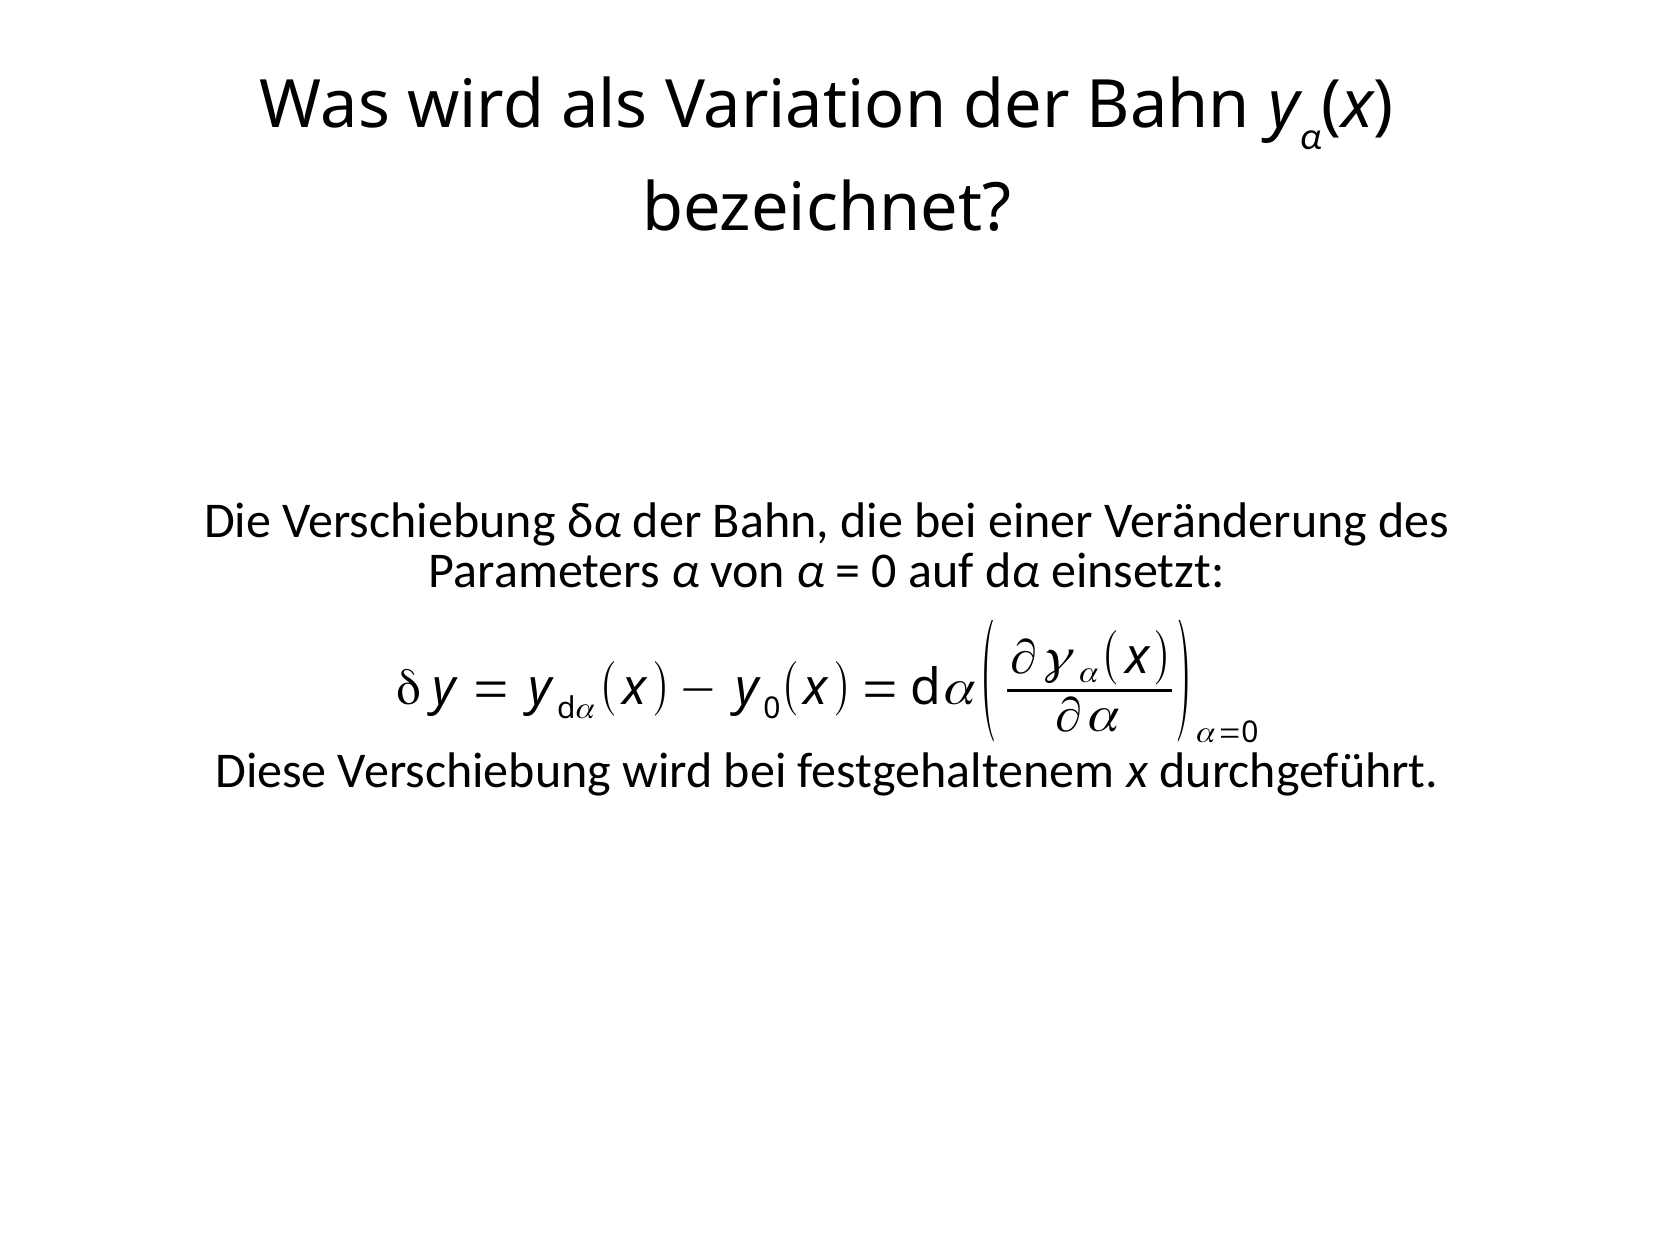

# Was wird als Variation der Bahn yα(x) bezeichnet?
Die Verschiebung δα der Bahn, die bei einer Veränderung des Parameters α von α = 0 auf dα einsetzt:
Diese Verschiebung wird bei festgehaltenem x durchgeführt.